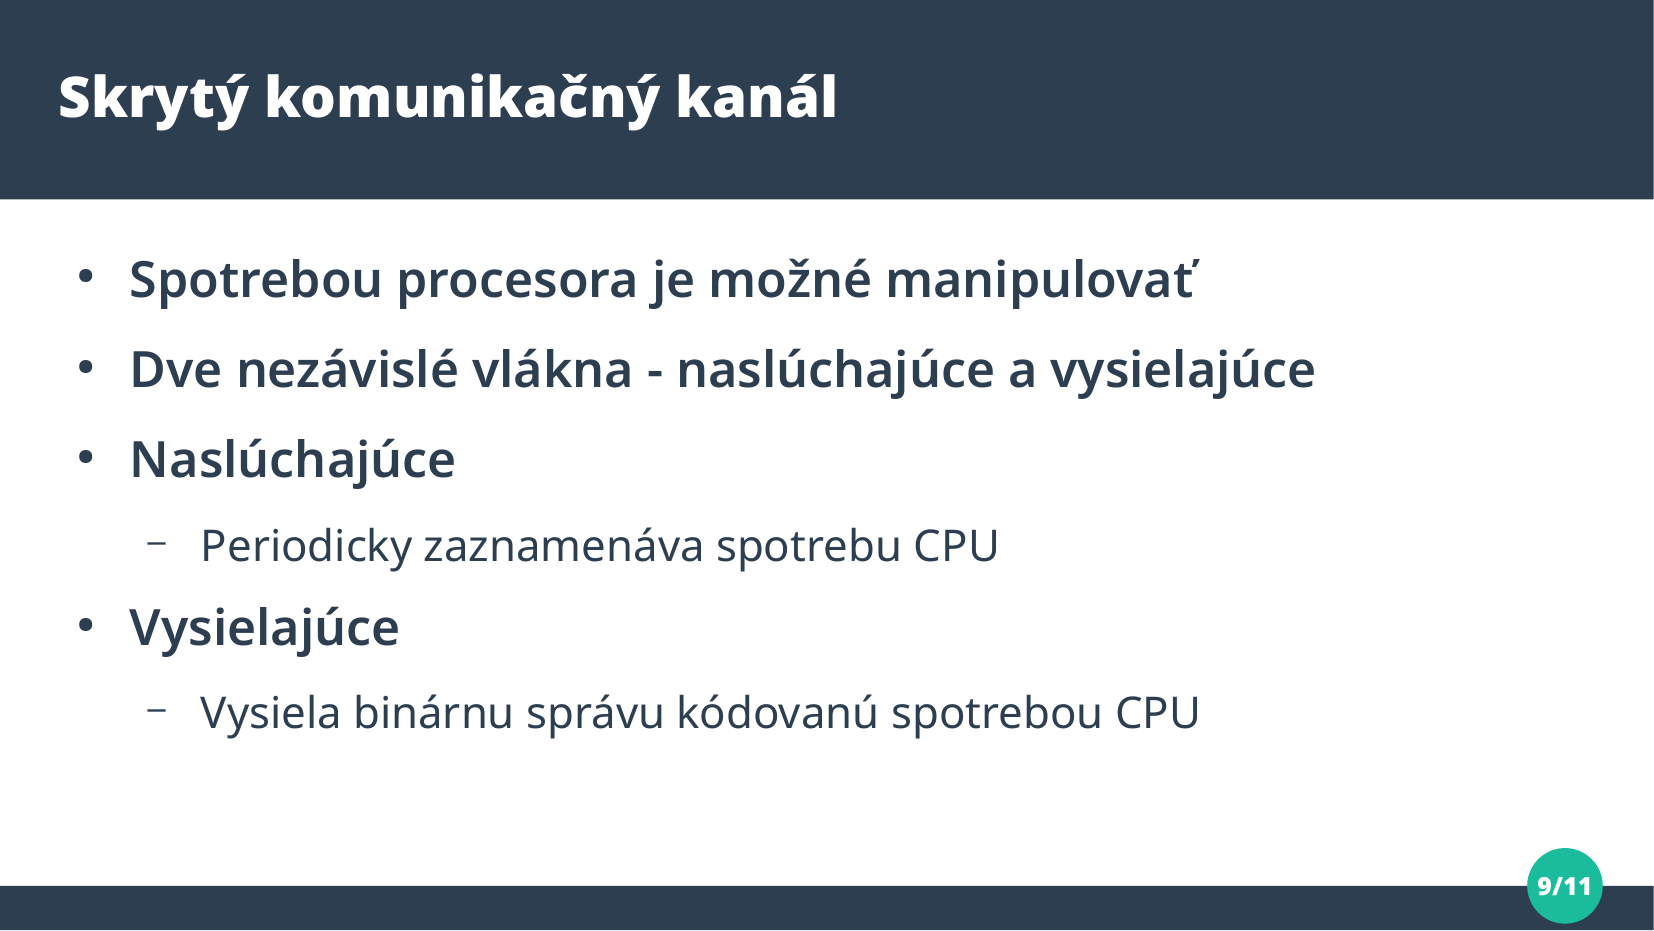

# Skrytý komunikačný kanál
Spotrebou procesora je možné manipulovať
Dve nezávislé vlákna - naslúchajúce a vysielajúce
Naslúchajúce
Periodicky zaznamenáva spotrebu CPU
Vysielajúce
Vysiela binárnu správu kódovanú spotrebou CPU